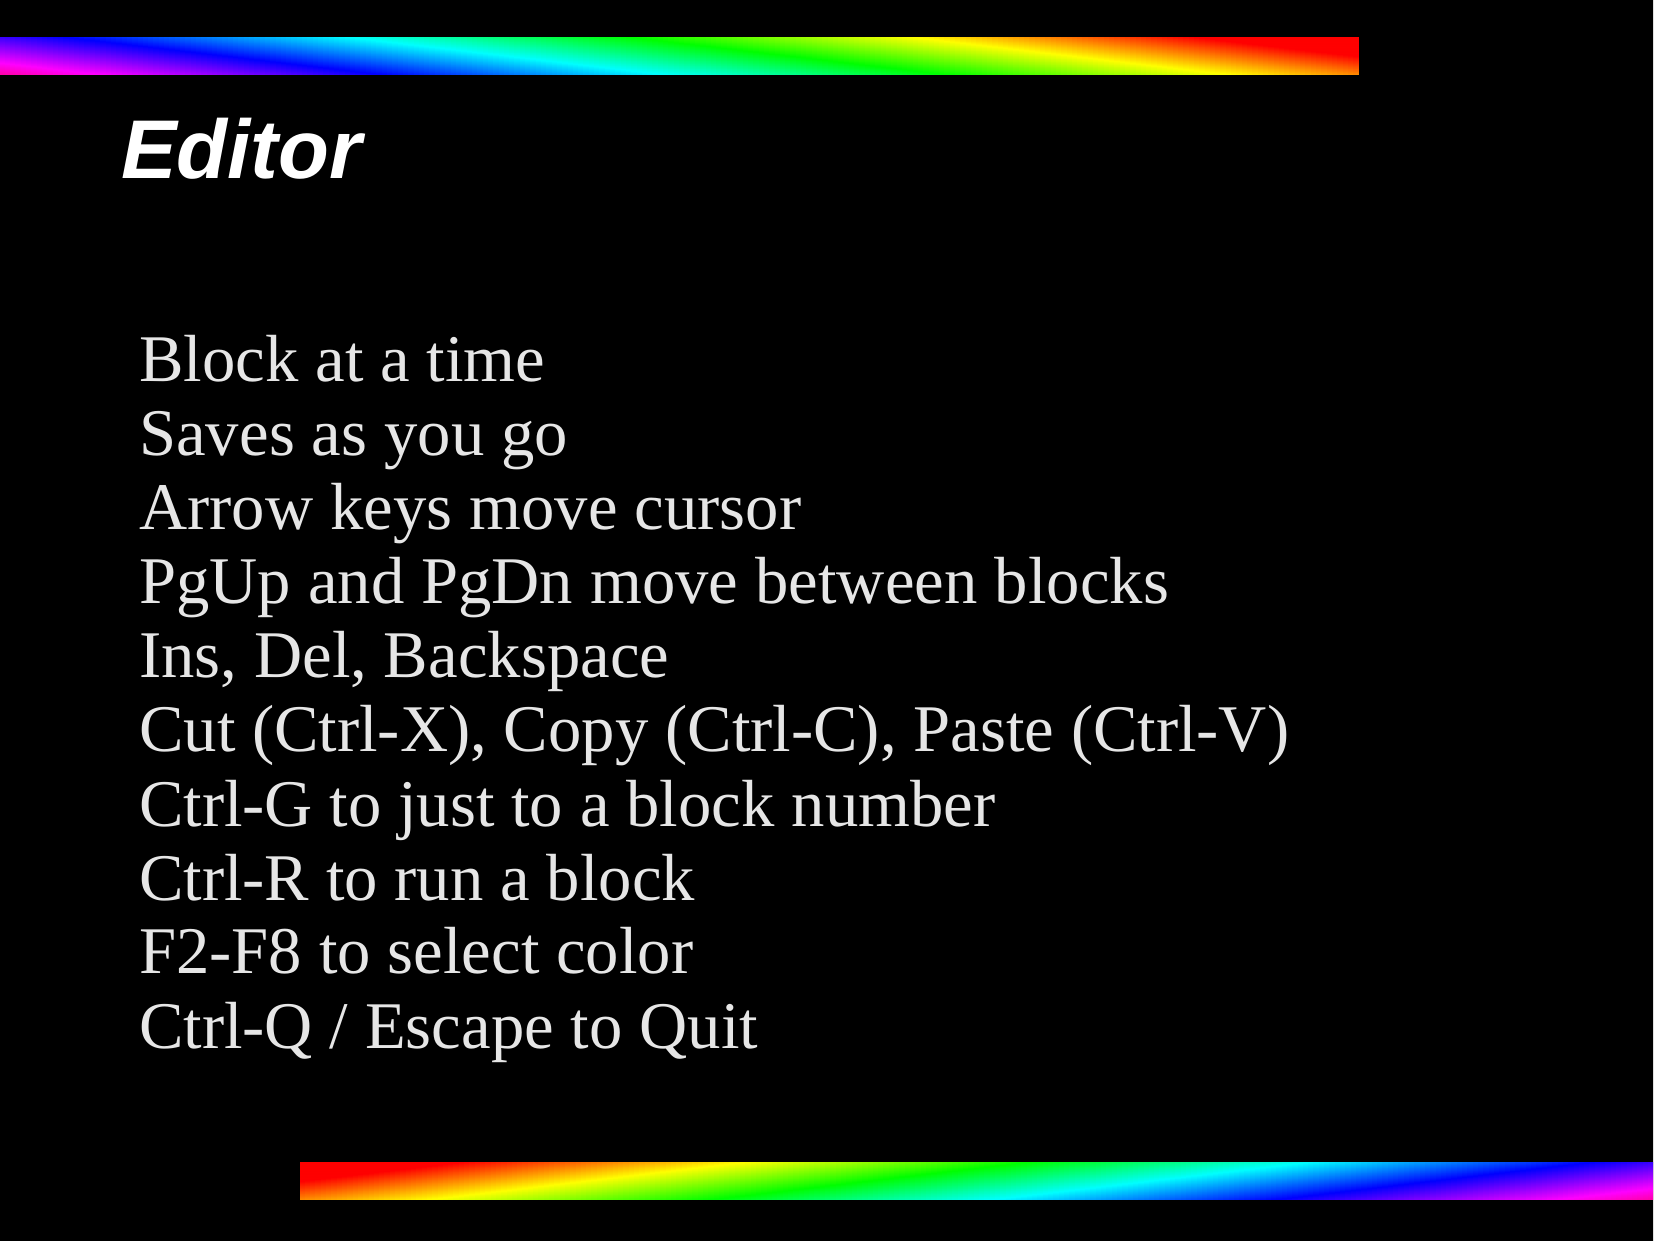

# Editor
Block at a time
Saves as you go
Arrow keys move cursor
PgUp and PgDn move between blocks
Ins, Del, Backspace
Cut (Ctrl-X), Copy (Ctrl-C), Paste (Ctrl-V)
Ctrl-G to just to a block number
Ctrl-R to run a block
F2-F8 to select color
Ctrl-Q / Escape to Quit